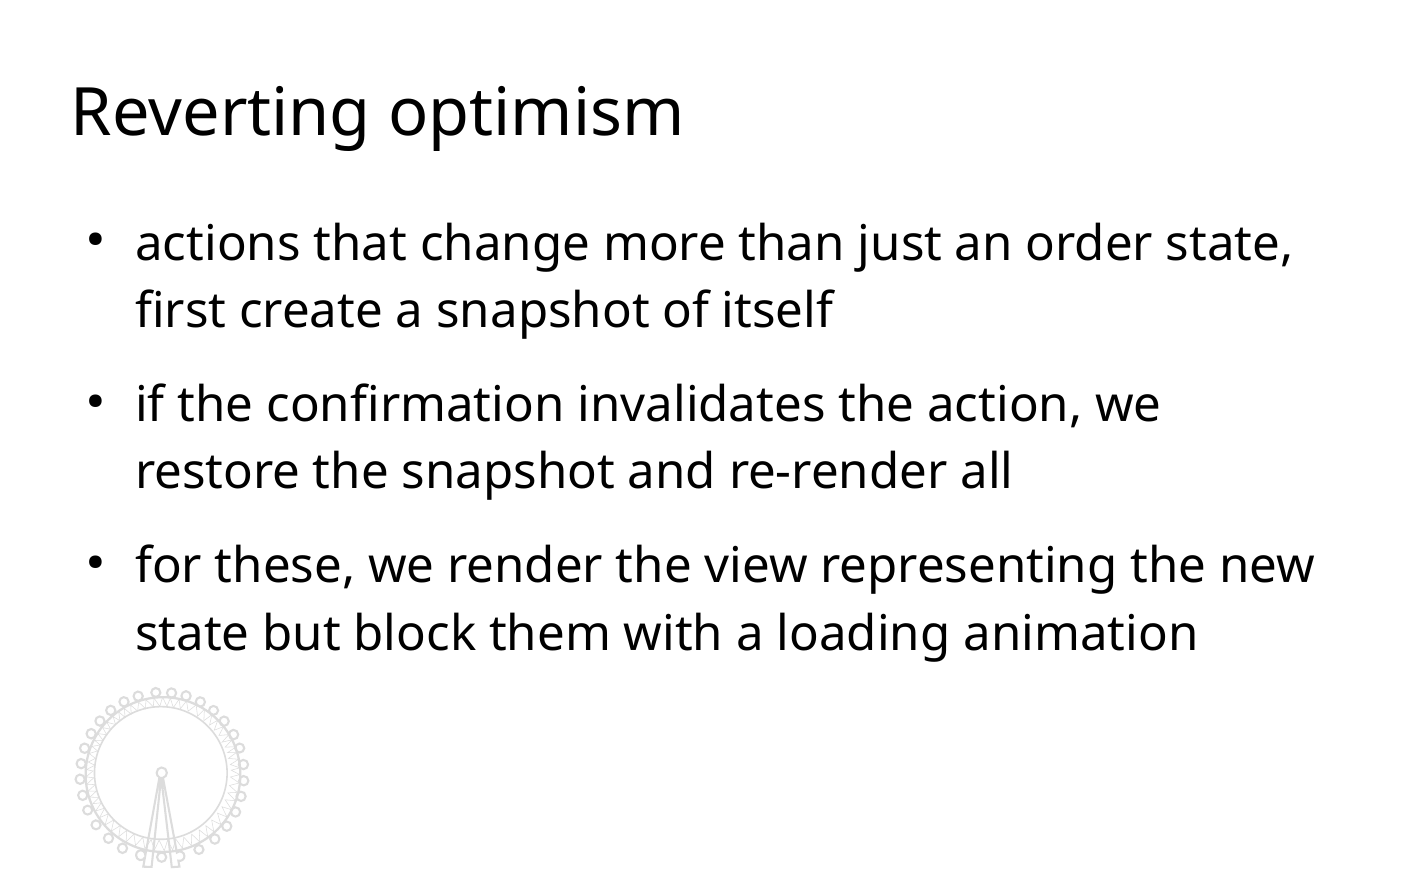

# Reverting optimism
actions that change more than just an order state, first create a snapshot of itself
if the confirmation invalidates the action, we restore the snapshot and re-render all
for these, we render the view representing the new state but block them with a loading animation